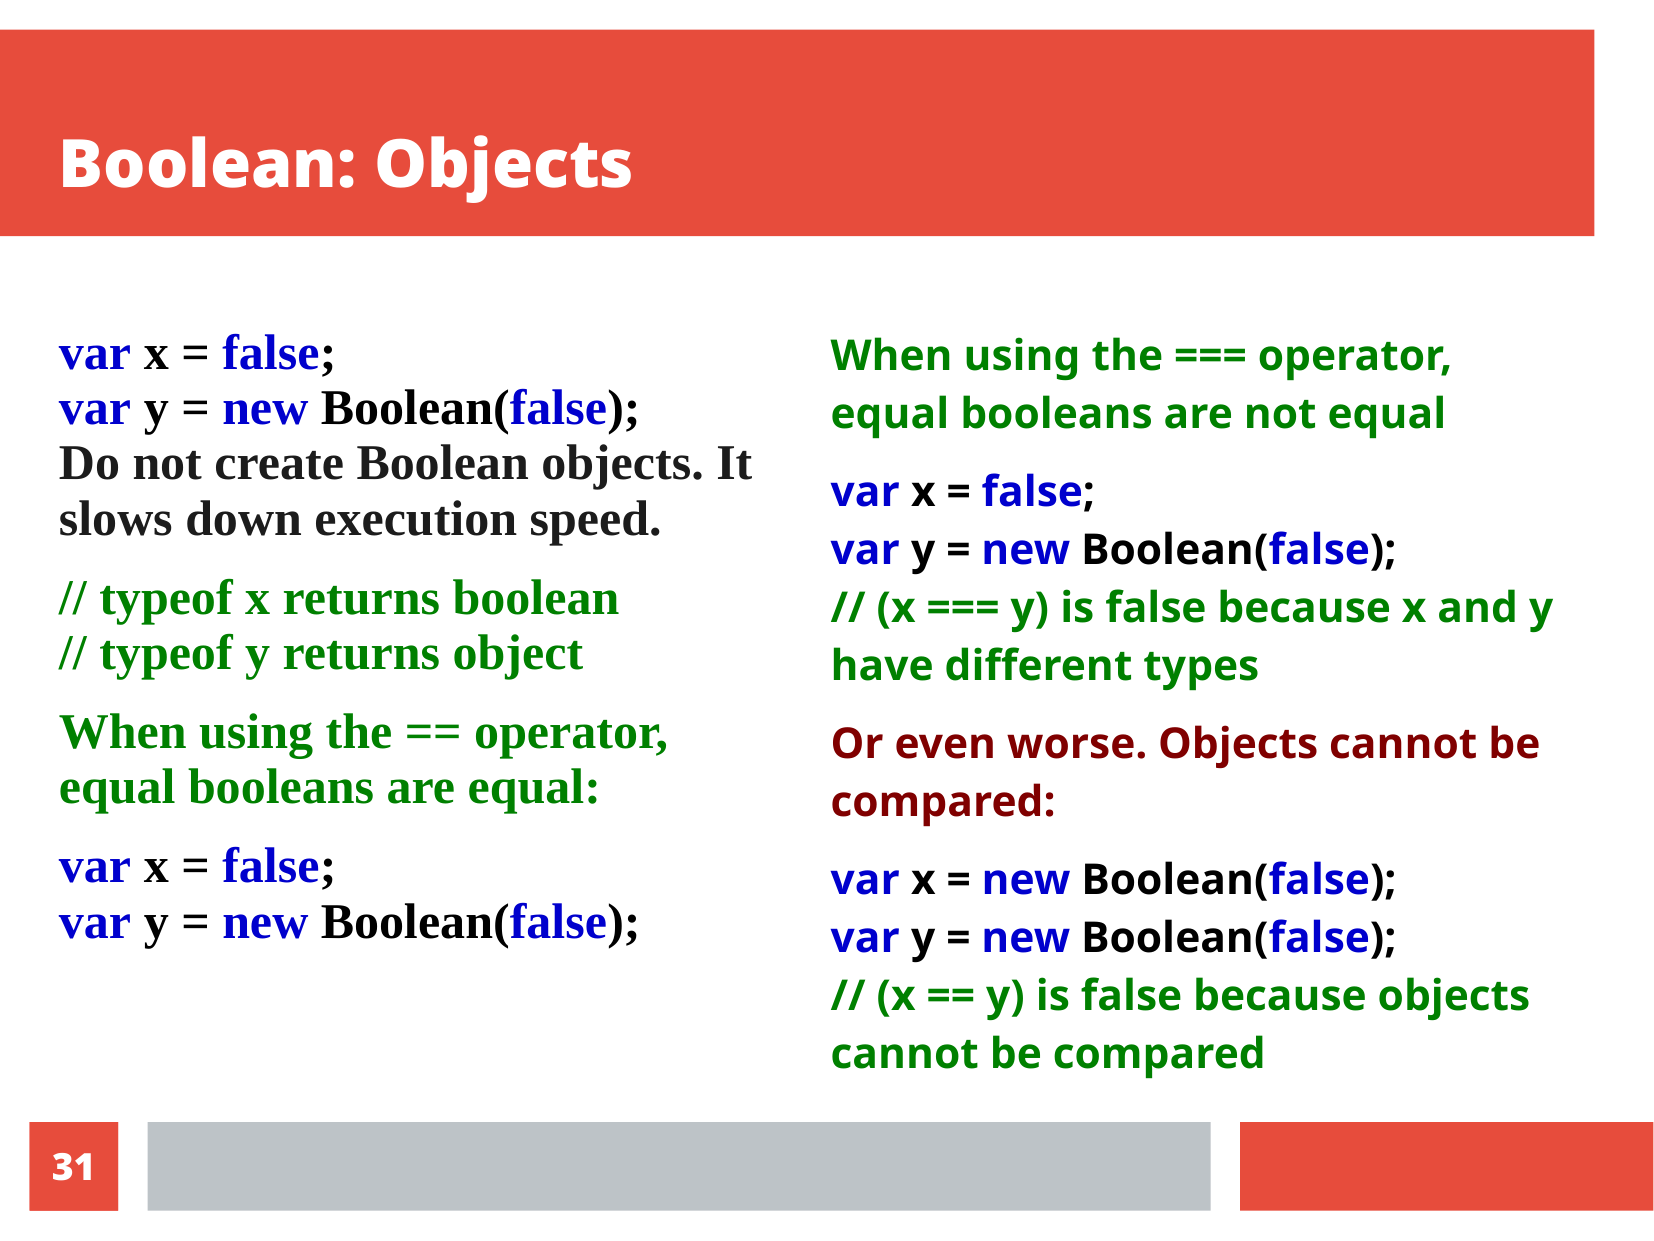

# Boolean: Objects
var x = false;
var y = new Boolean(false);
Do not create Boolean objects. It slows down execution speed.
// typeof x returns boolean
// typeof y returns object
When using the == operator, equal booleans are equal:
var x = false;             
var y = new Boolean(false);
When using the === operator, equal booleans are not equal
var x = false;             
var y = new Boolean(false);
// (x === y) is false because x and y have different types
Or even worse. Objects cannot be compared:
var x = new Boolean(false);             
var y = new Boolean(false);
// (x == y) is false because objects cannot be compared
31